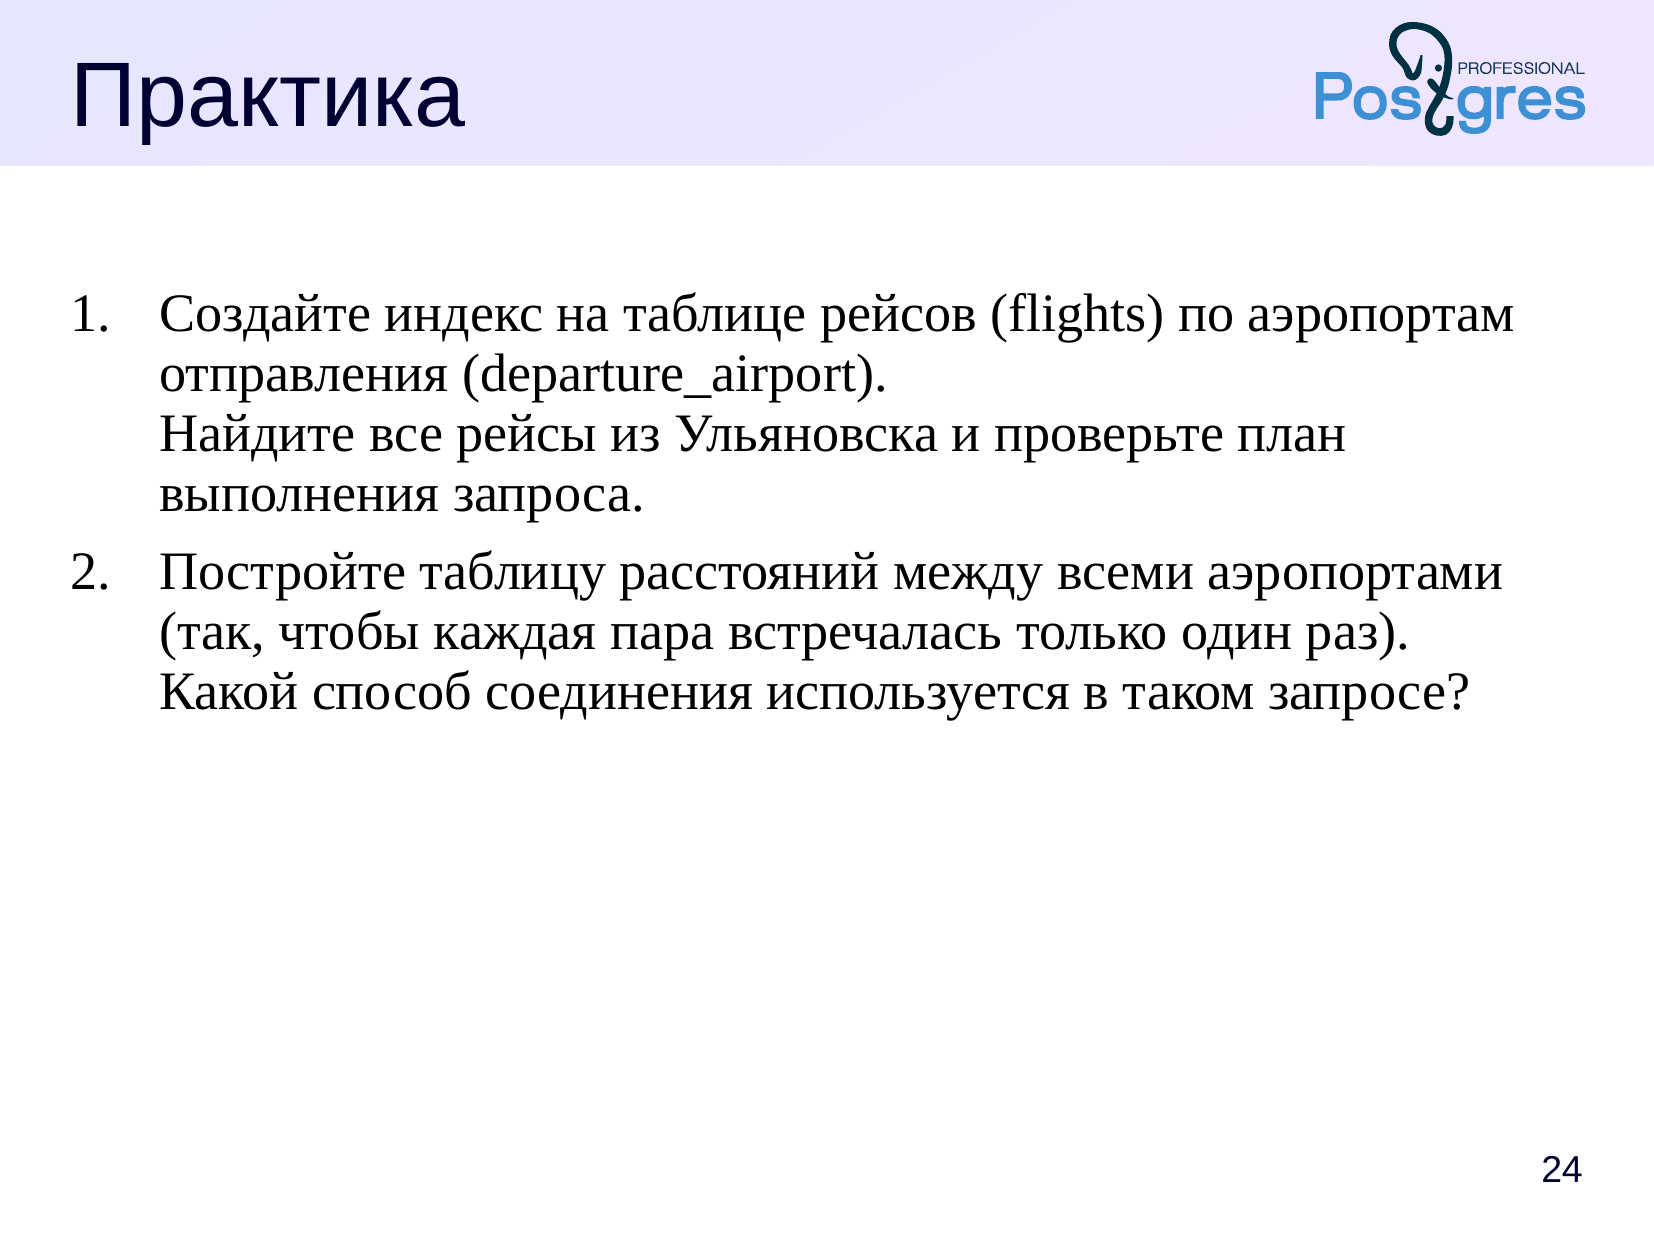

# Практика
Создайте индекс на таблице рейсов (flights) по аэропортам отправления (departure_airport).
Найдите все рейсы из Ульяновска и проверьте план выполнения запроса.
Постройте таблицу расстояний между всеми аэропортами
(так, чтобы каждая пара встречалась только один раз).
Какой способ соединения используется в таком запросе?